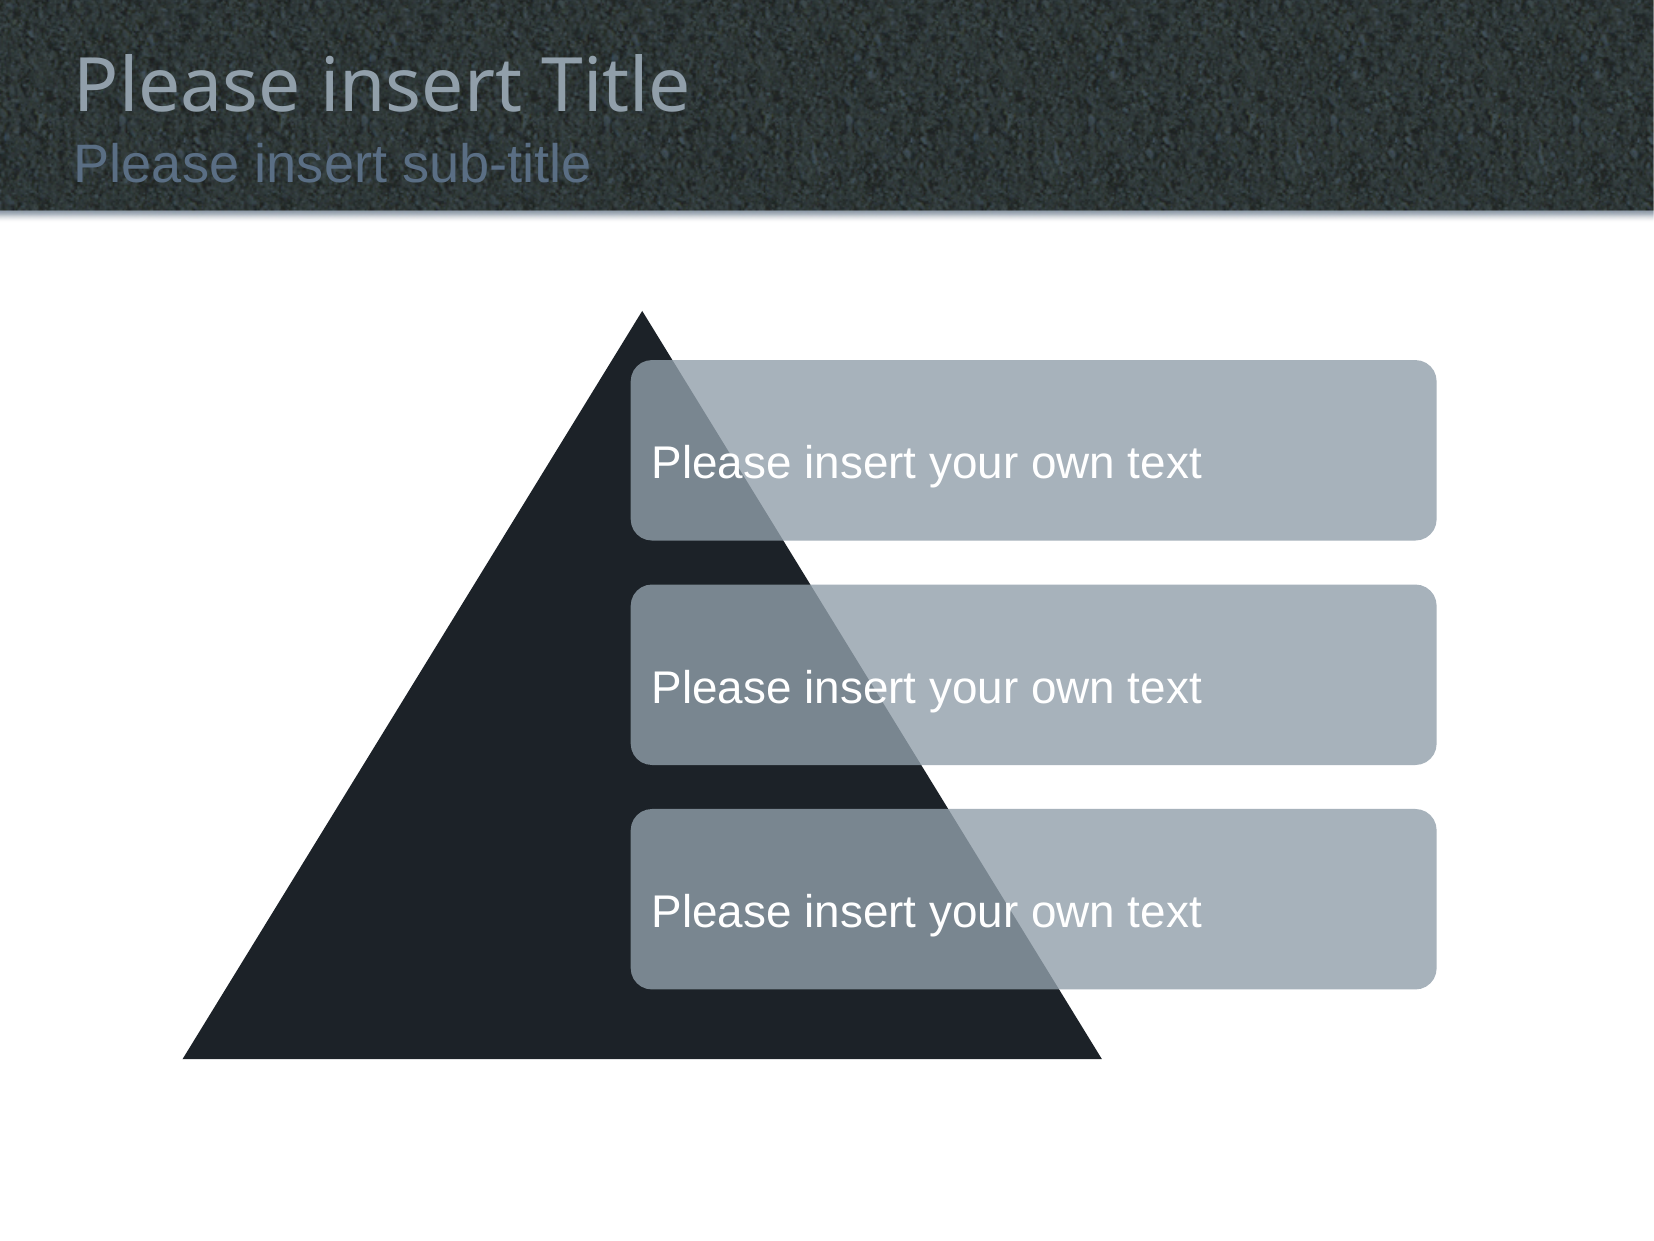

Please insert Title
Please insert sub-title
Please insert your own text
Please insert your own text
Please insert your own text